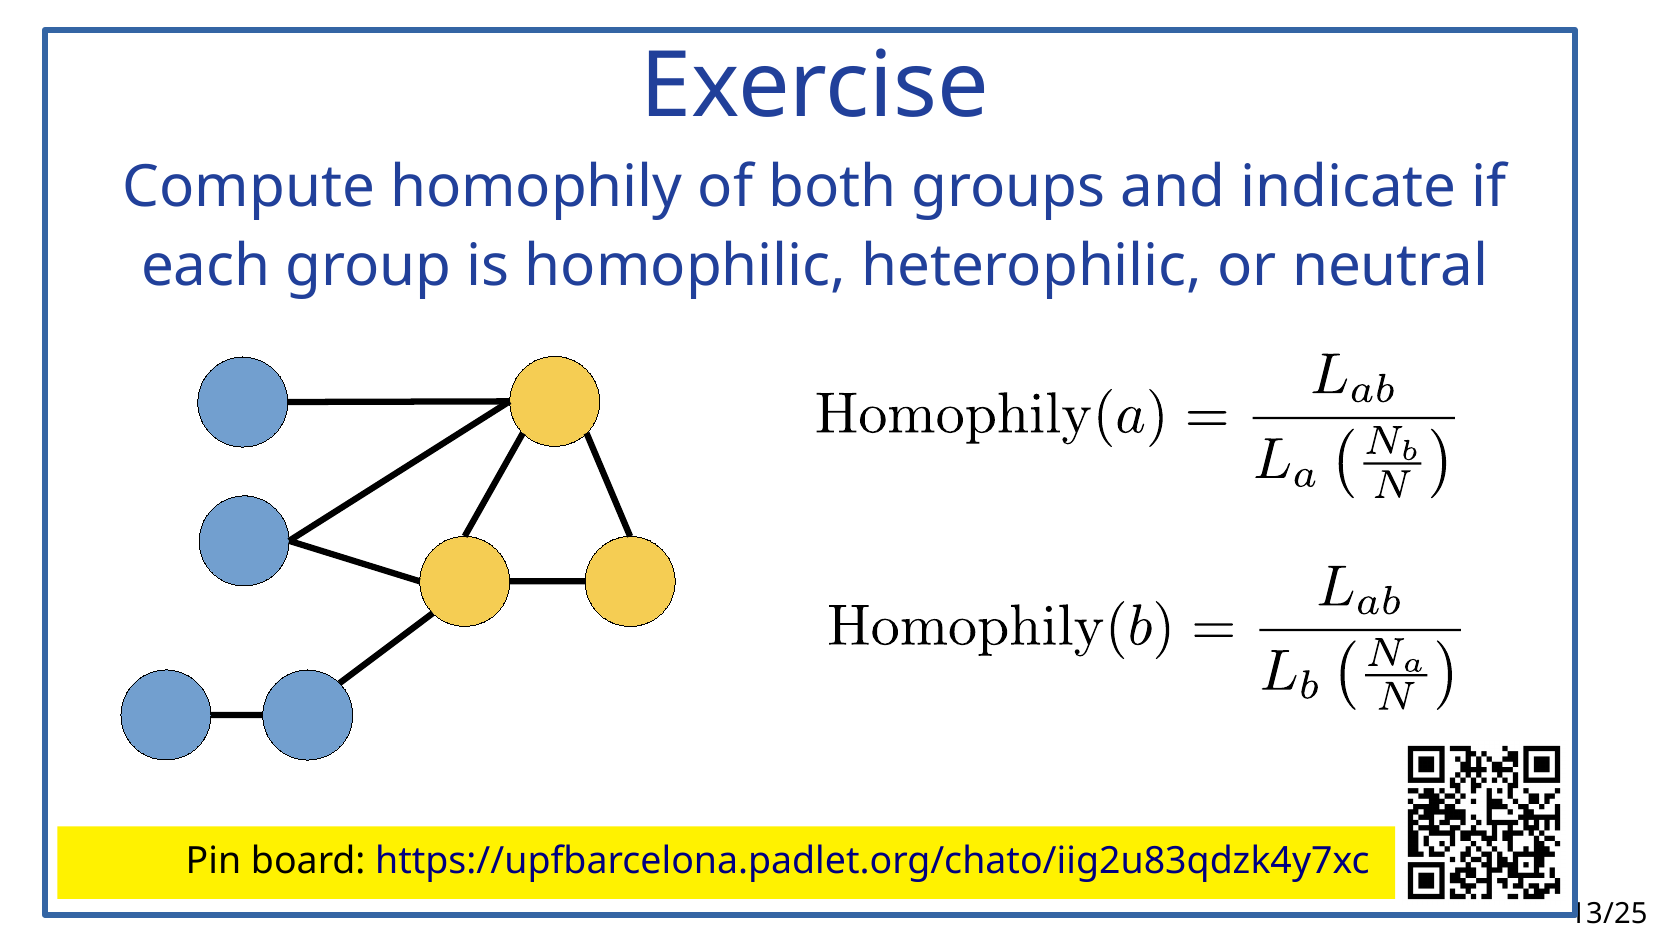

# Exercise Compute homophily of both groups and indicate if each group is homophilic, heterophilic, or neutral
Pin board: https://upfbarcelona.padlet.org/chato/iig2u83qdzk4y7xc
13